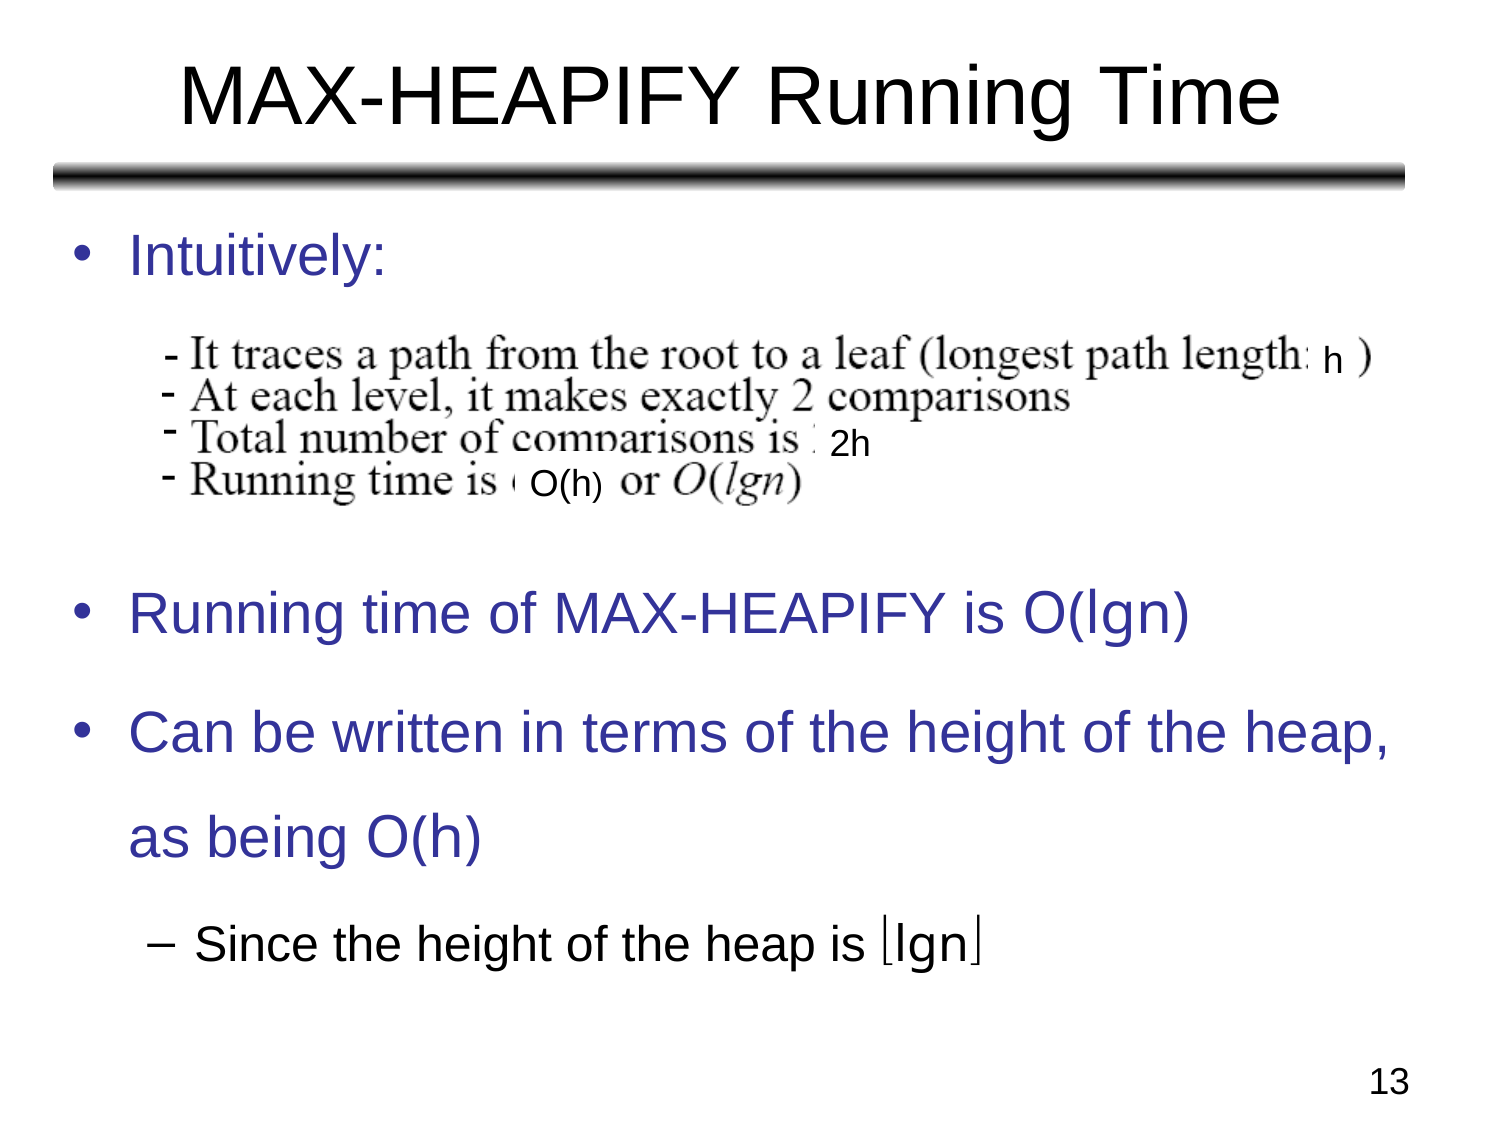

# MAX-HEAPIFY Running Time
Intuitively:
Running time of MAX-HEAPIFY is O(lgn)
Can be written in terms of the height of the heap, as being O(h)
Since the height of the heap is lgn
-
h
-
-
2h
-
O(h)
13